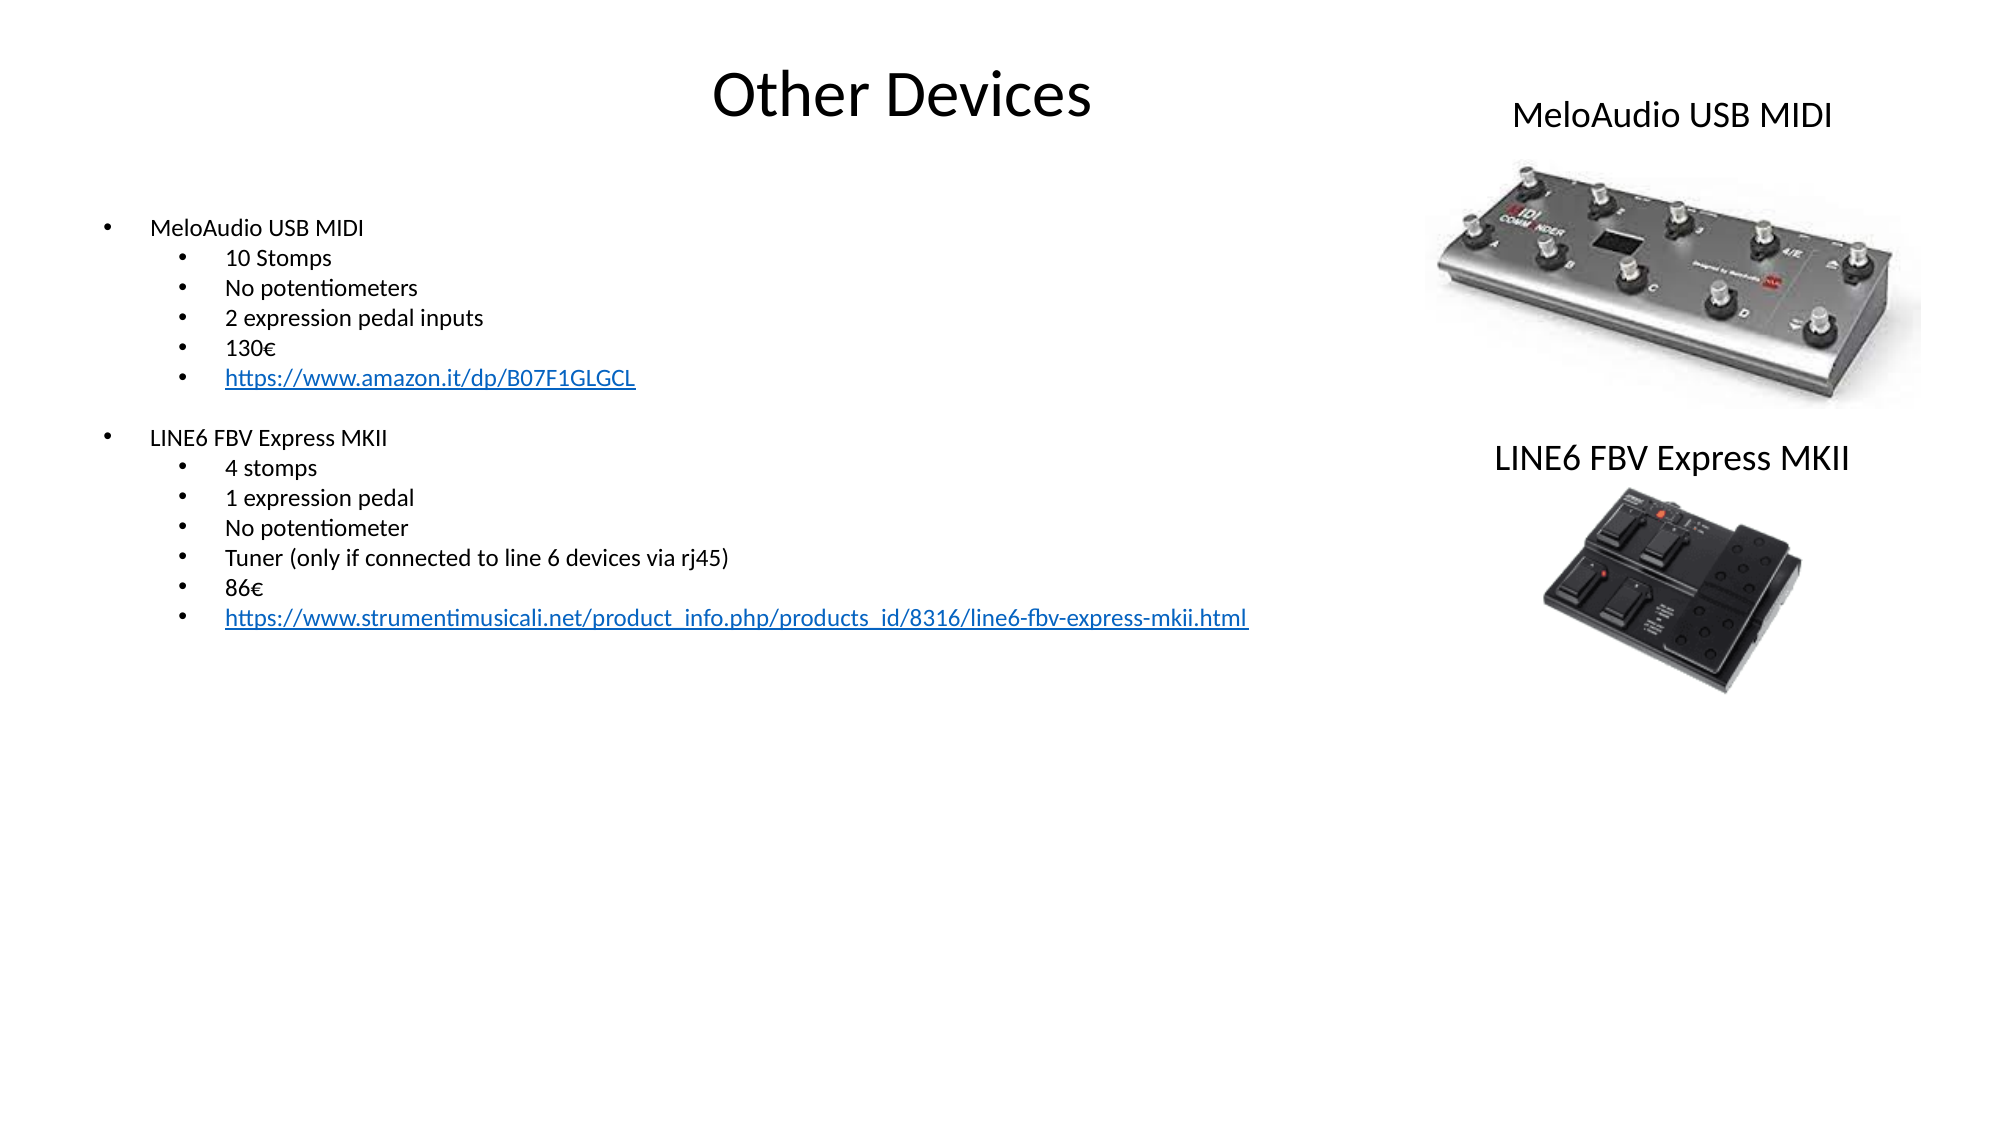

Other Devices
MeloAudio USB MIDI
MeloAudio USB MIDI
10 Stomps
No potentiometers
2 expression pedal inputs
130€
https://www.amazon.it/dp/B07F1GLGCL
LINE6 FBV Express MKII
4 stomps
1 expression pedal
No potentiometer
Tuner (only if connected to line 6 devices via rj45)
86€
https://www.strumentimusicali.net/product_info.php/products_id/8316/line6-fbv-express-mkii.html
LINE6 FBV Express MKII